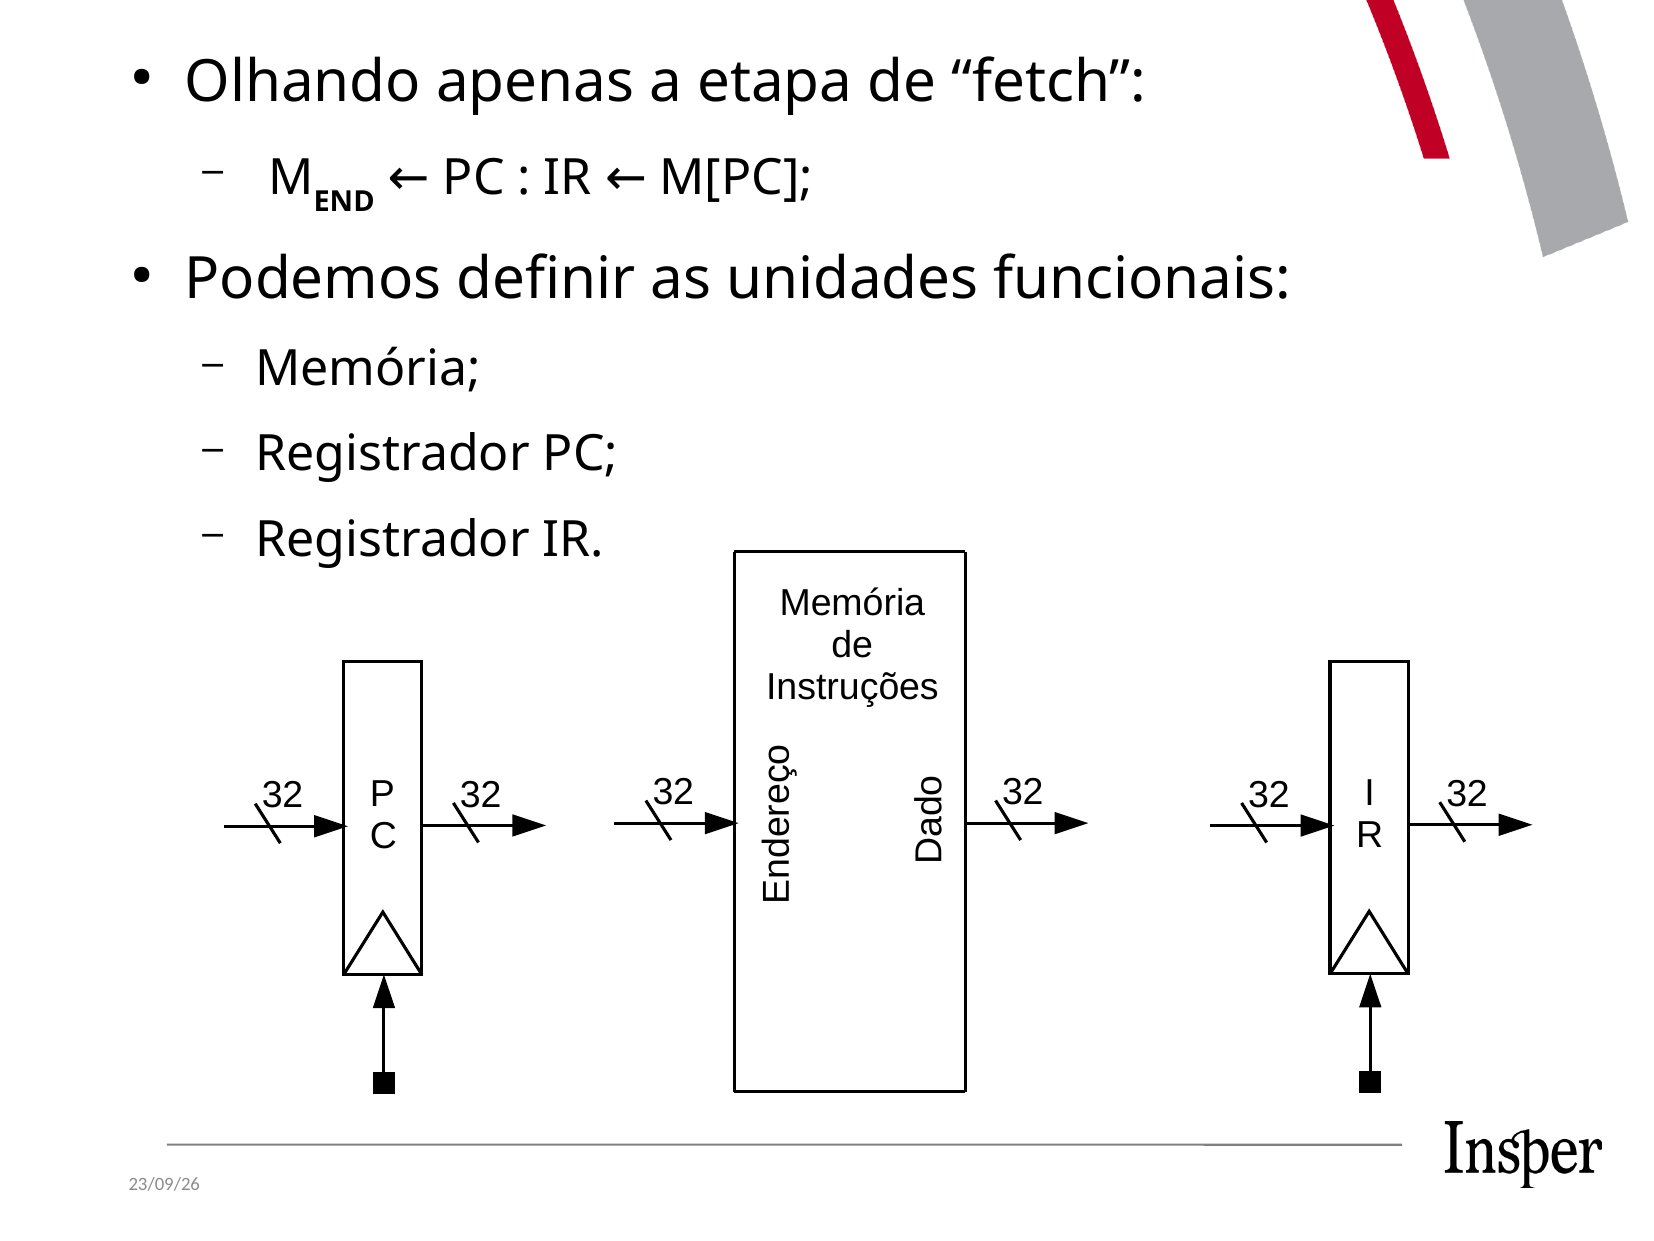

# Olhando apenas a etapa de “fetch”:
 MEND ← PC : IR ← M[PC];
Podemos definir as unidades funcionais:
Memória;
Registrador PC;
Registrador IR.
Memória
de
Instruções
32
32
Endereço
Dado
I
R
32
32
P
C
32
32